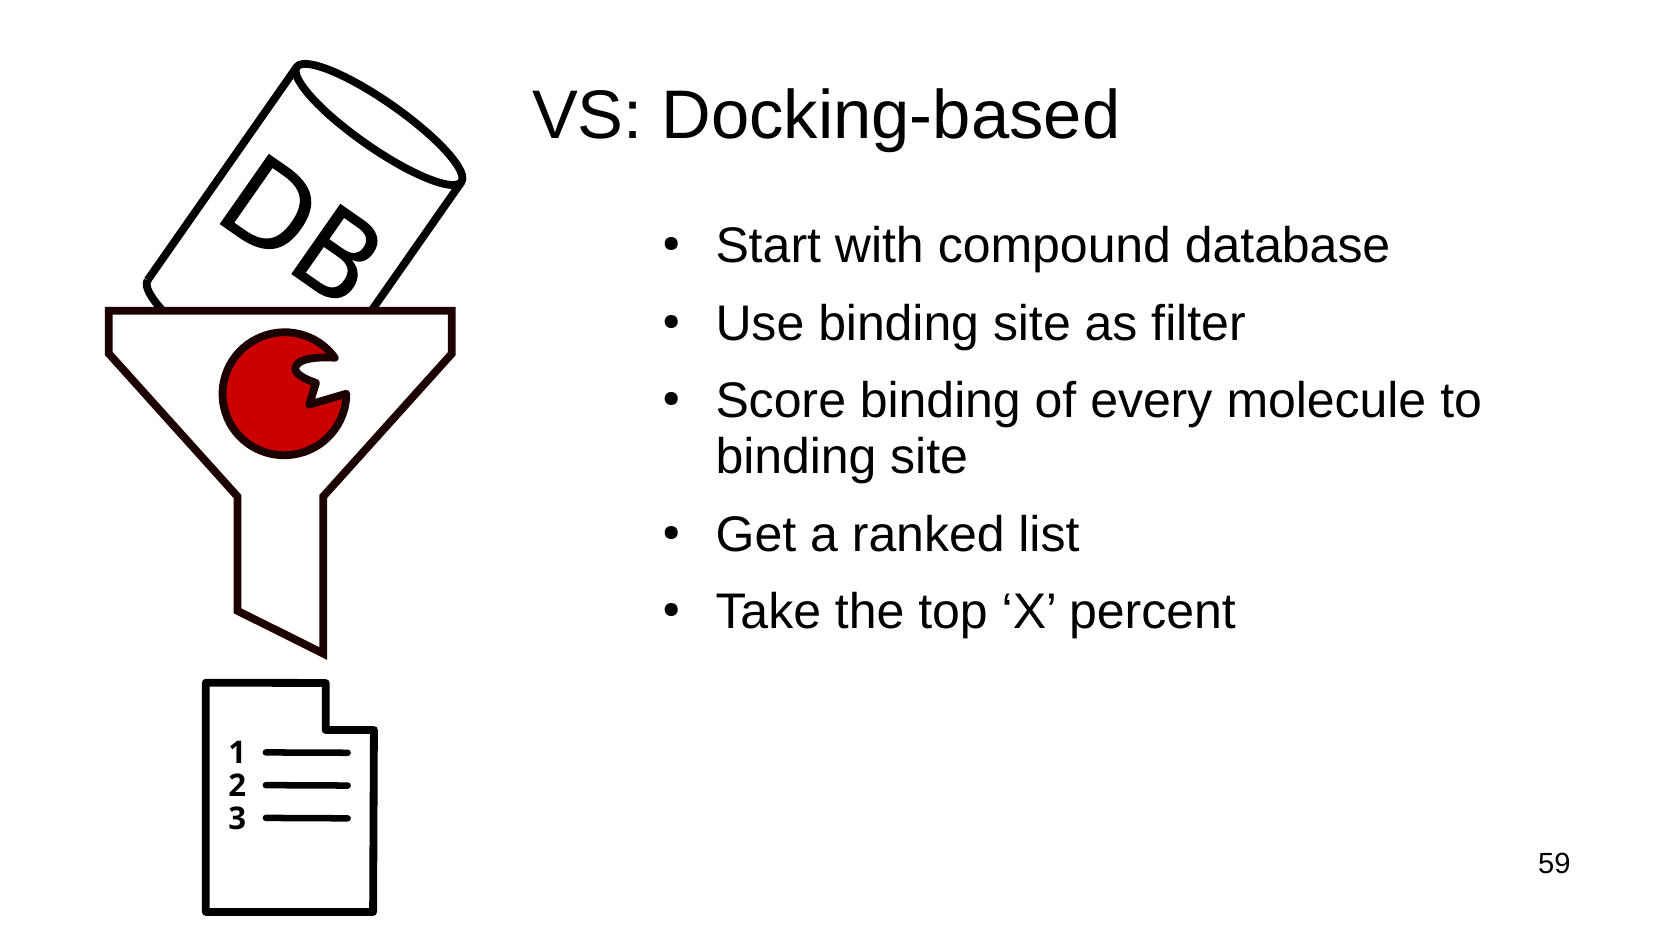

# VS: Docking-based
Start with compound database
Use binding site as filter
Score binding of every molecule to binding site
Get a ranked list
Take the top ‘X’ percent
59